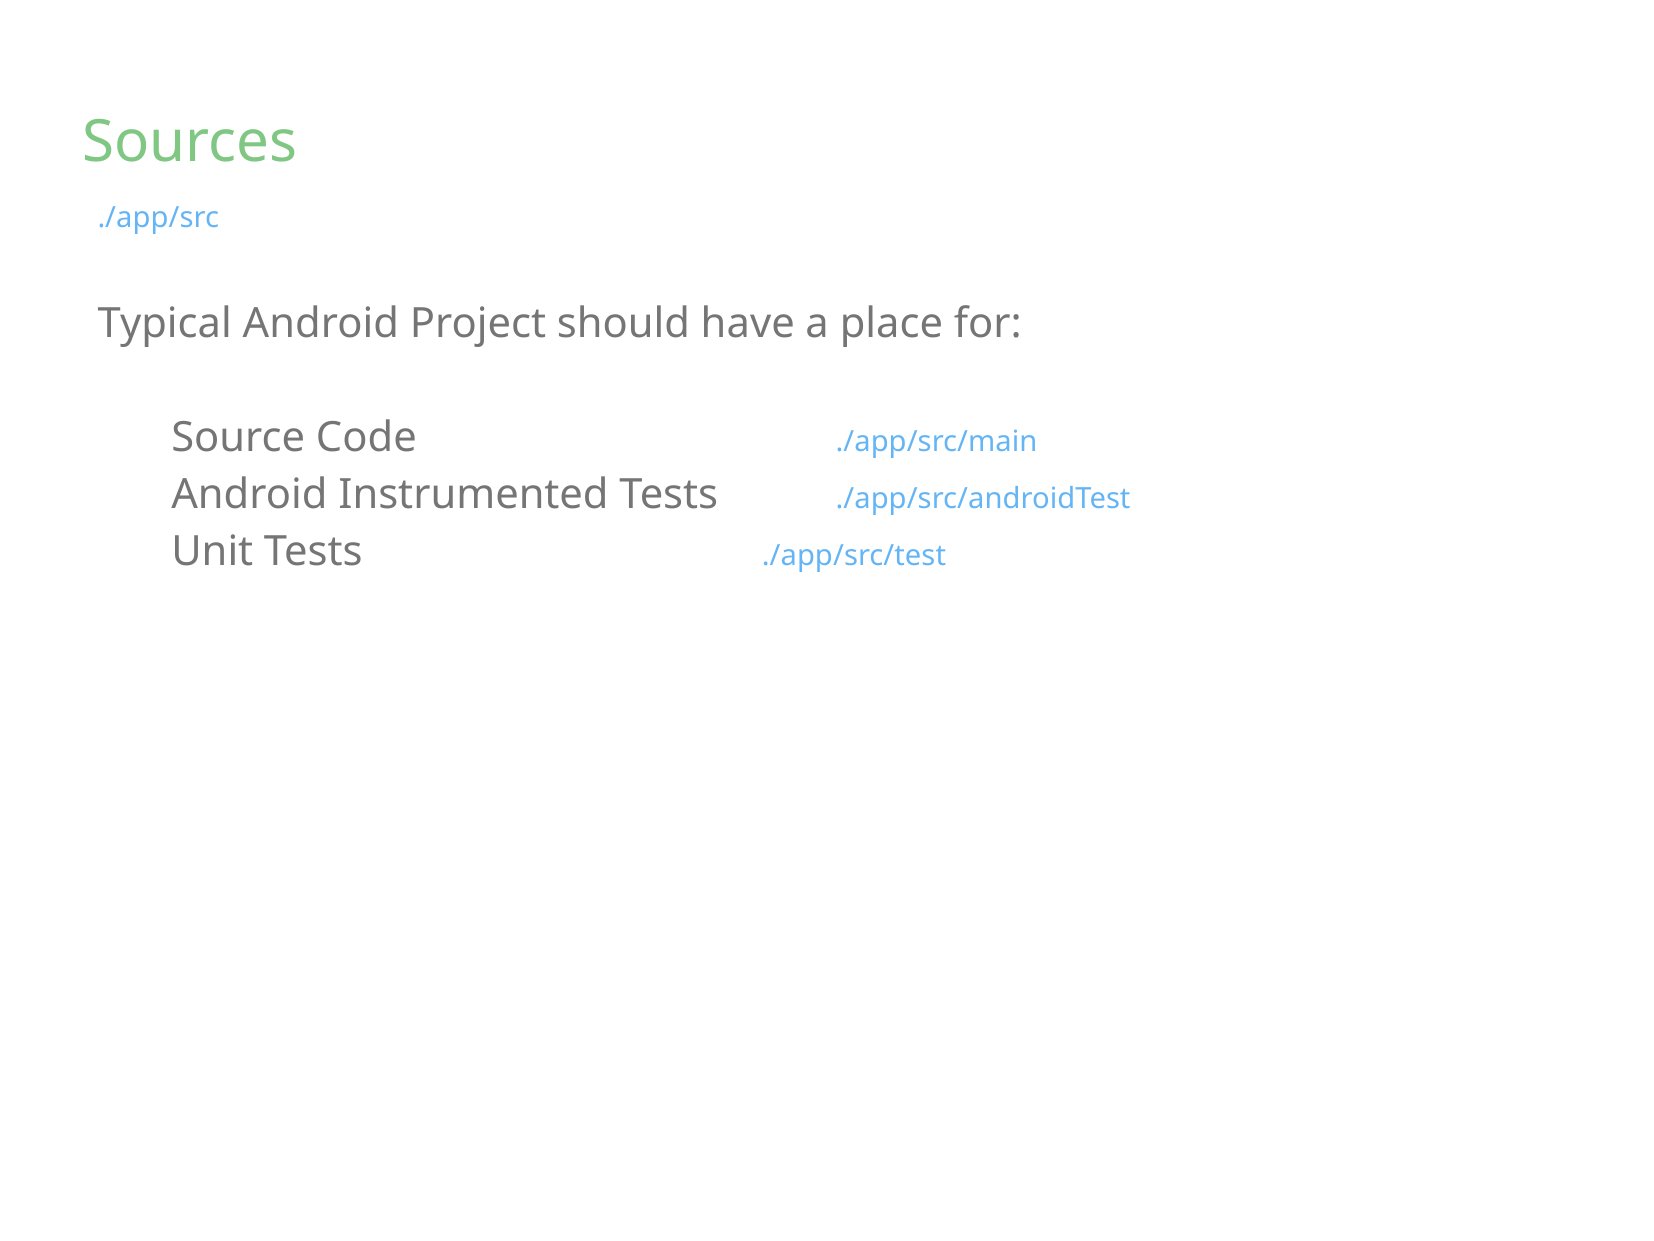

# Sources
./app/src
Typical Android Project should have a place for:
	Source Code						./app/src/main
	Android Instrumented Tests		./app/src/androidTest
	Unit Tests						./app/src/test